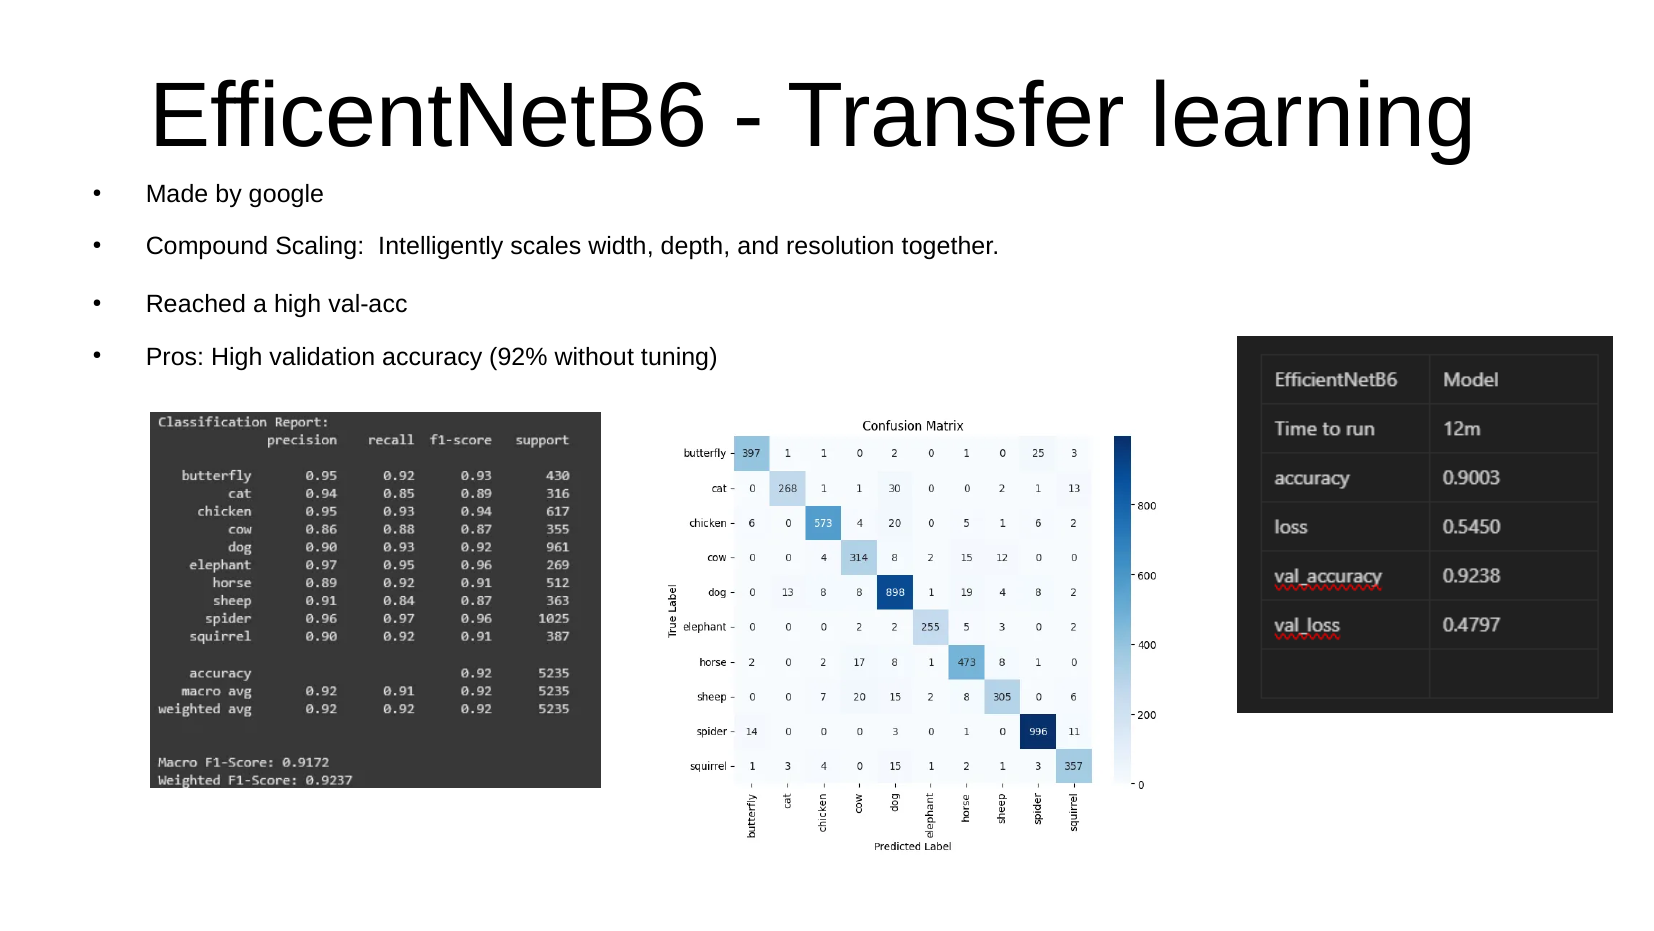

# EfficentNetB6 - Transfer learning
Made by google
Compound Scaling: Intelligently scales width, depth, and resolution together.
Reached a high val-acc
Pros: High validation accuracy (92% without tuning)